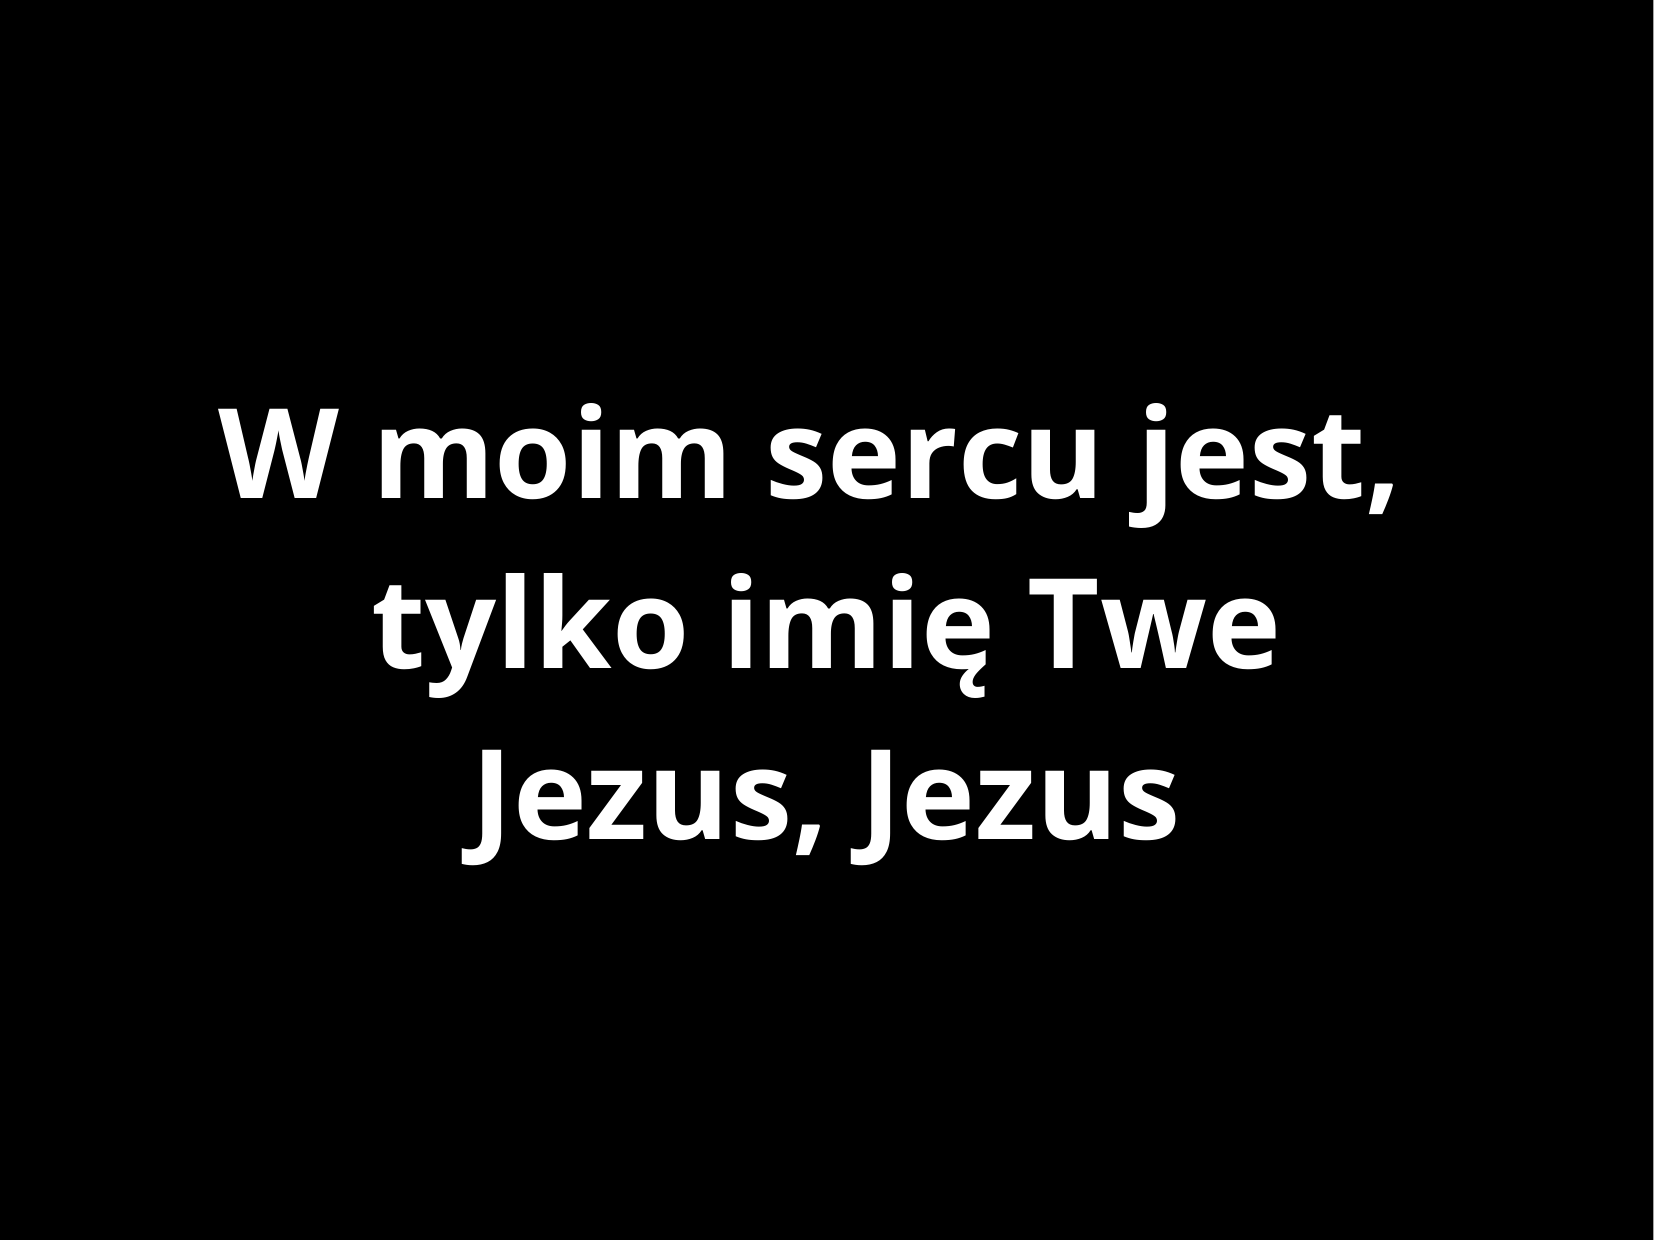

# W moim sercu jest, tylko imię Twe Jezus, Jezus